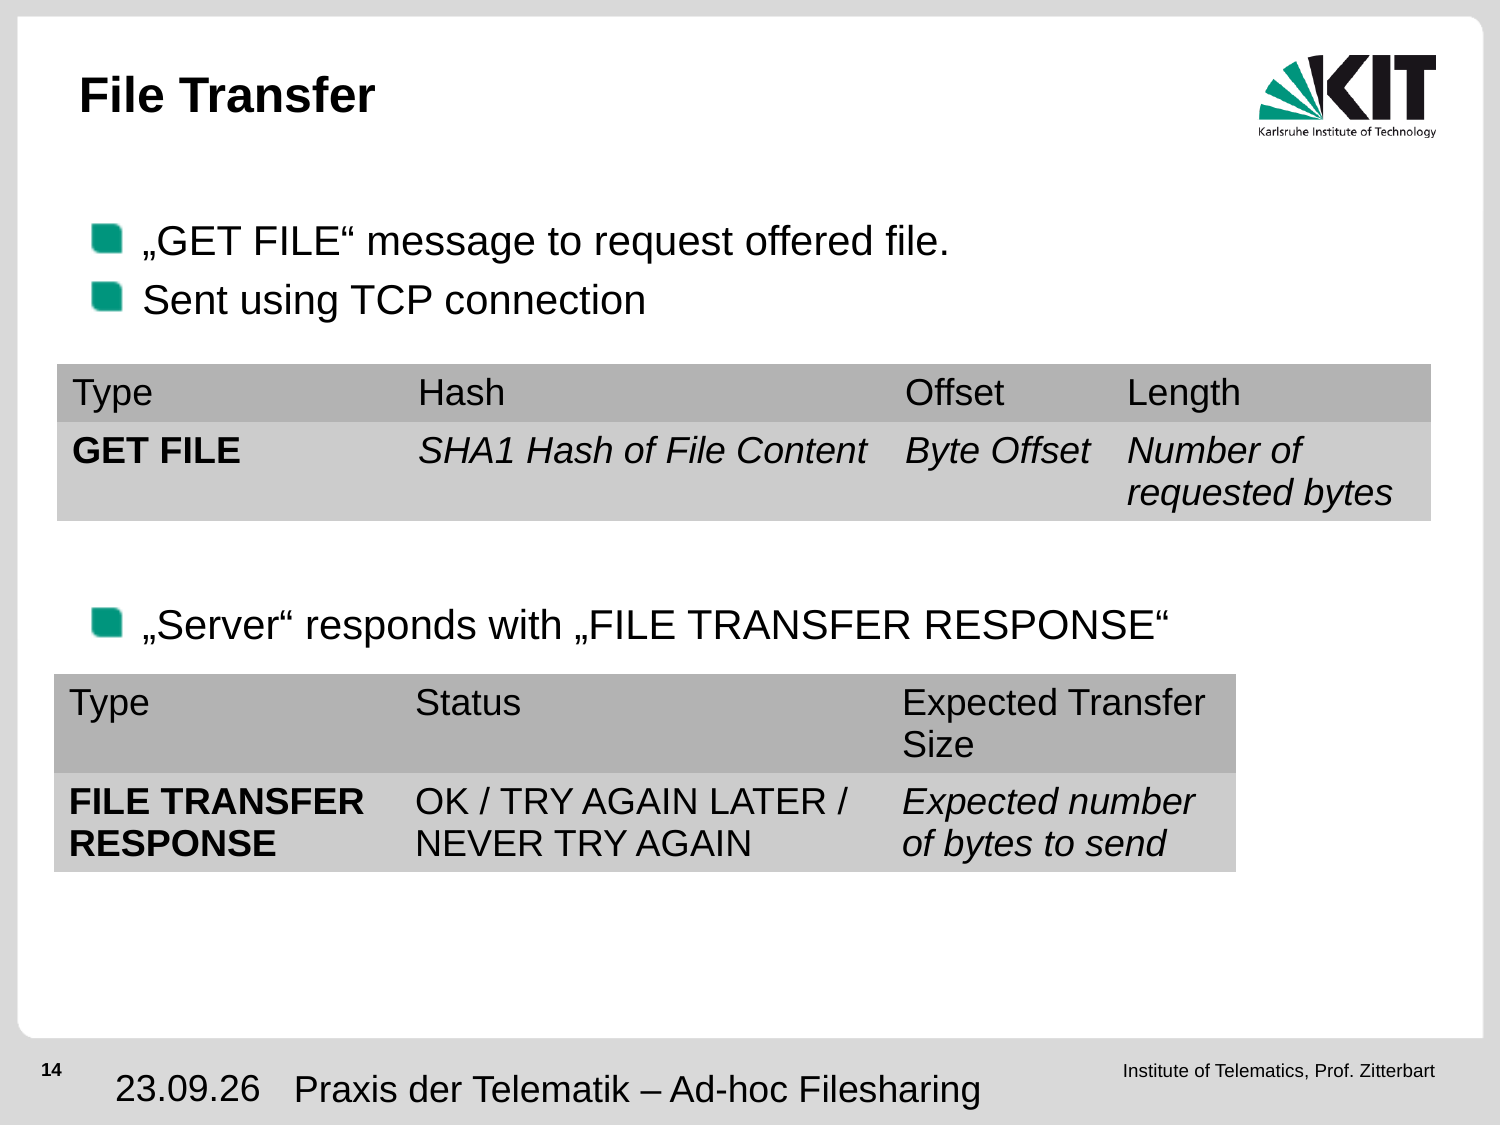

# File Transfer
„GET FILE“ message to request offered file.
Sent using TCP connection
| Type | Hash | Offset | Length |
| --- | --- | --- | --- |
| GET FILE | SHA1 Hash of File Content | Byte Offset | Number of requested bytes |
„Server“ responds with „FILE TRANSFER RESPONSE“
| Type | Status | Expected Transfer Size | |
| --- | --- | --- | --- |
| FILE TRANSFER RESPONSE | OK / TRY AGAIN LATER / NEVER TRY AGAIN | Expected number of bytes to send | |
Praxis der Telematik – Ad-hoc Filesharing